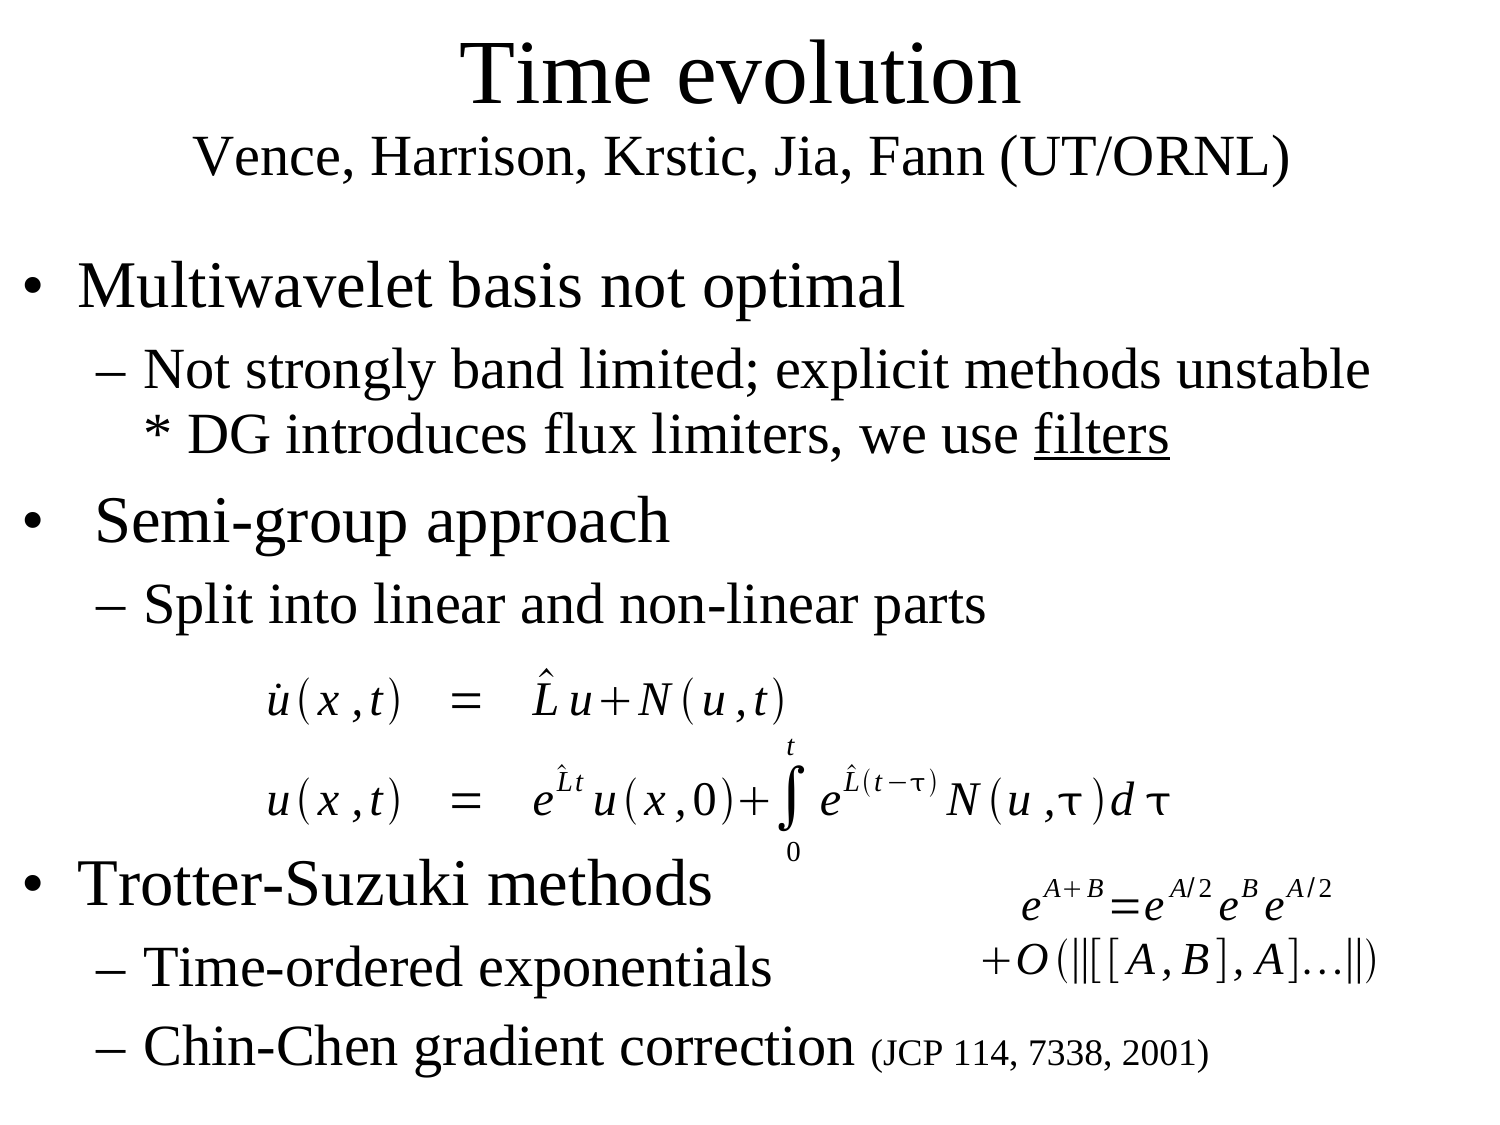

# Time evolution Vence, Harrison, Krstic, Jia, Fann (UT/ORNL)
Multiwavelet basis not optimal
Not strongly band limited; explicit methods unstable
* DG introduces flux limiters, we use filters
 Semi-group approach
Split into linear and non-linear parts
Trotter-Suzuki methods
Time-ordered exponentials
Chin-Chen gradient correction (JCP 114, 7338, 2001)